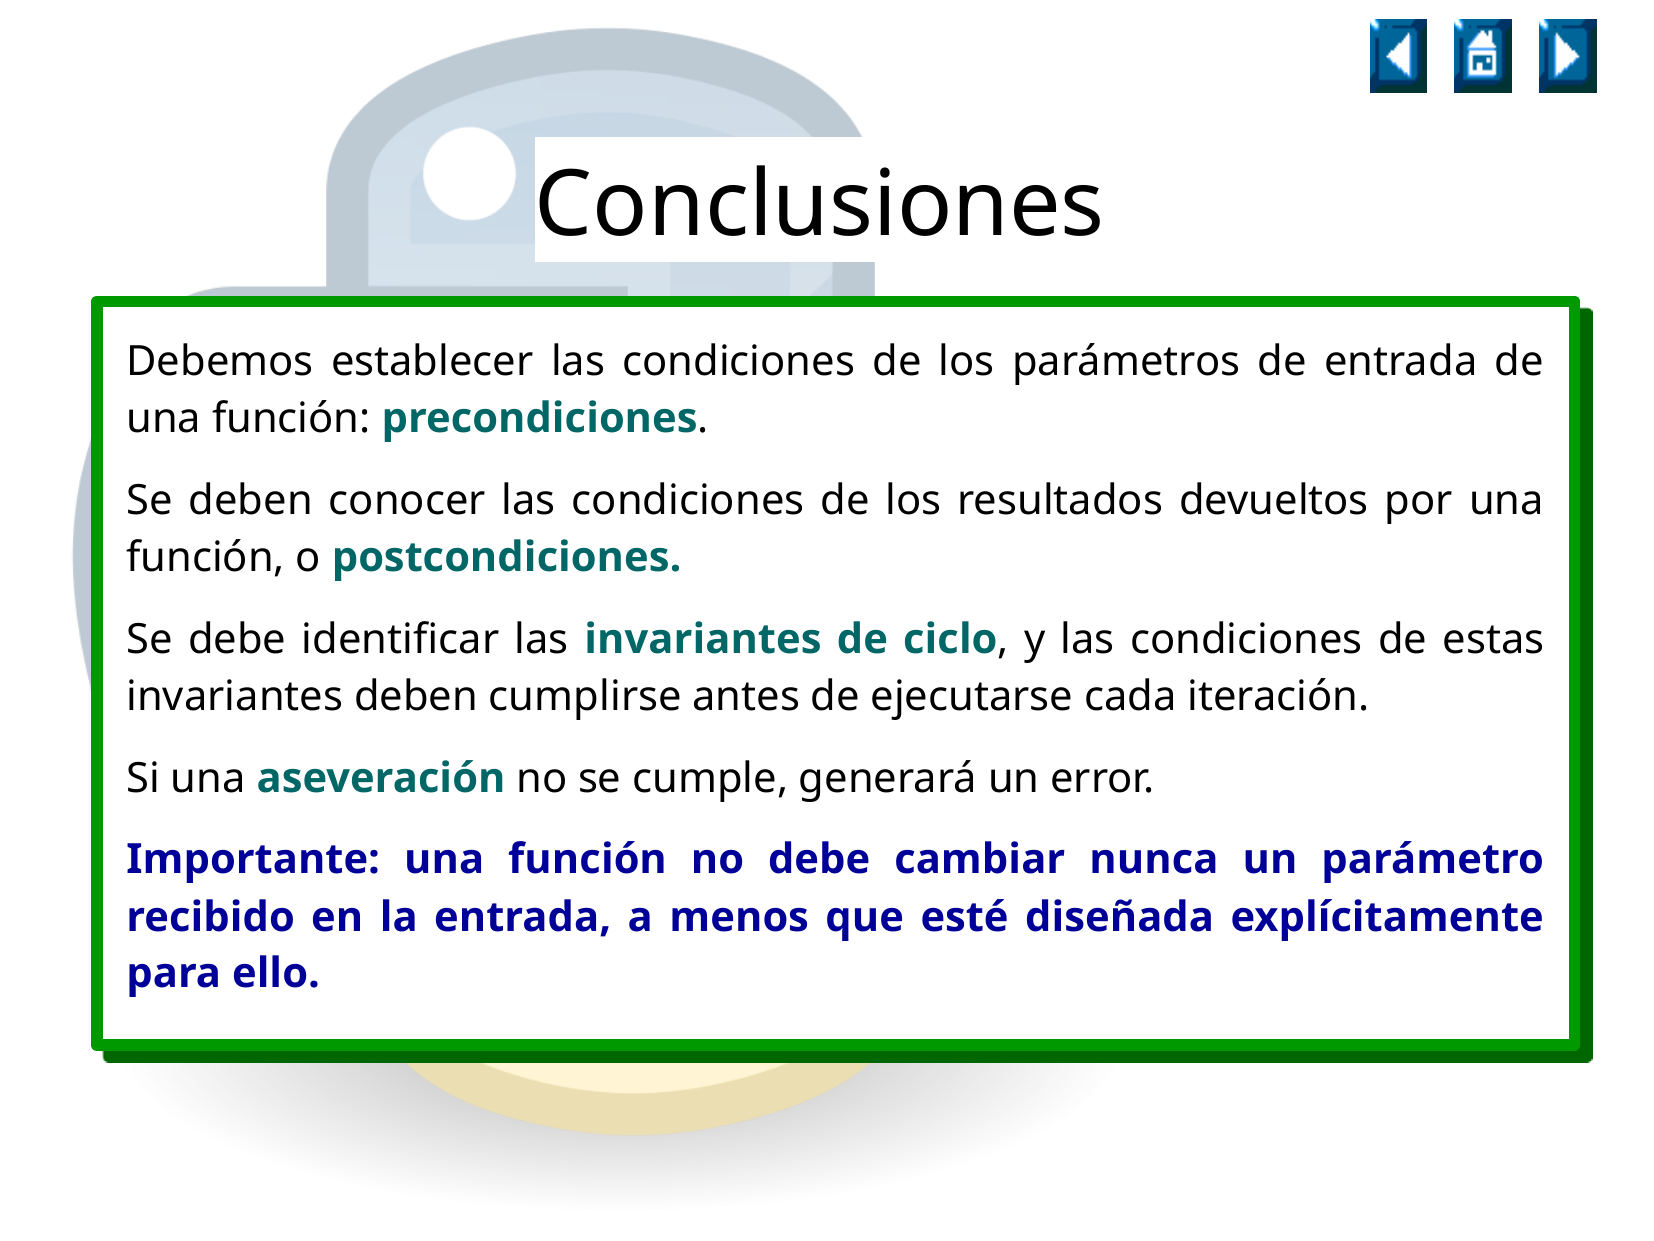

# Conclusiones
Debemos establecer las condiciones de los parámetros de entrada de una función: precondiciones.
Se deben conocer las condiciones de los resultados devueltos por una función, o postcondiciones.
Se debe identificar las invariantes de ciclo, y las condiciones de estas invariantes deben cumplirse antes de ejecutarse cada iteración.
Si una aseveración no se cumple, generará un error.
Importante: una función no debe cambiar nunca un parámetro recibido en la entrada, a menos que esté diseñada explícitamente para ello.